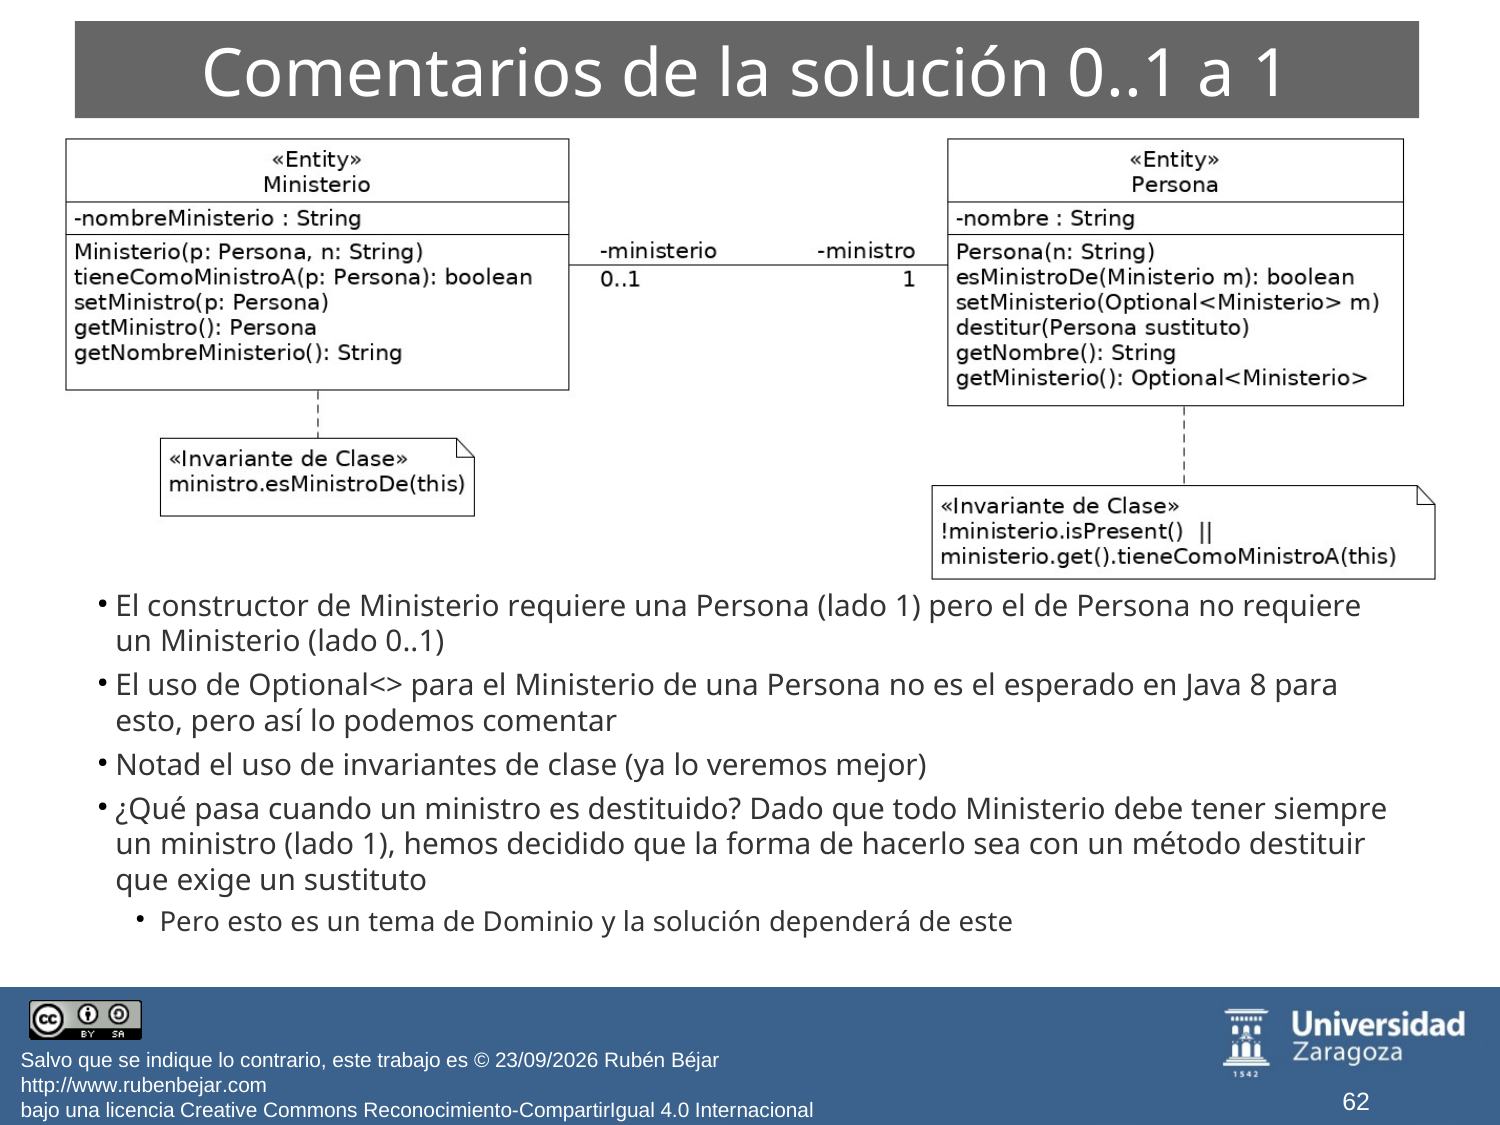

# Comentarios de la solución 0..1 a 1
El constructor de Ministerio requiere una Persona (lado 1) pero el de Persona no requiere un Ministerio (lado 0..1)
El uso de Optional<> para el Ministerio de una Persona no es el esperado en Java 8 para esto, pero así lo podemos comentar
Notad el uso de invariantes de clase (ya lo veremos mejor)
¿Qué pasa cuando un ministro es destituido? Dado que todo Ministerio debe tener siempre un ministro (lado 1), hemos decidido que la forma de hacerlo sea con un método destituir que exige un sustituto
Pero esto es un tema de Dominio y la solución dependerá de este